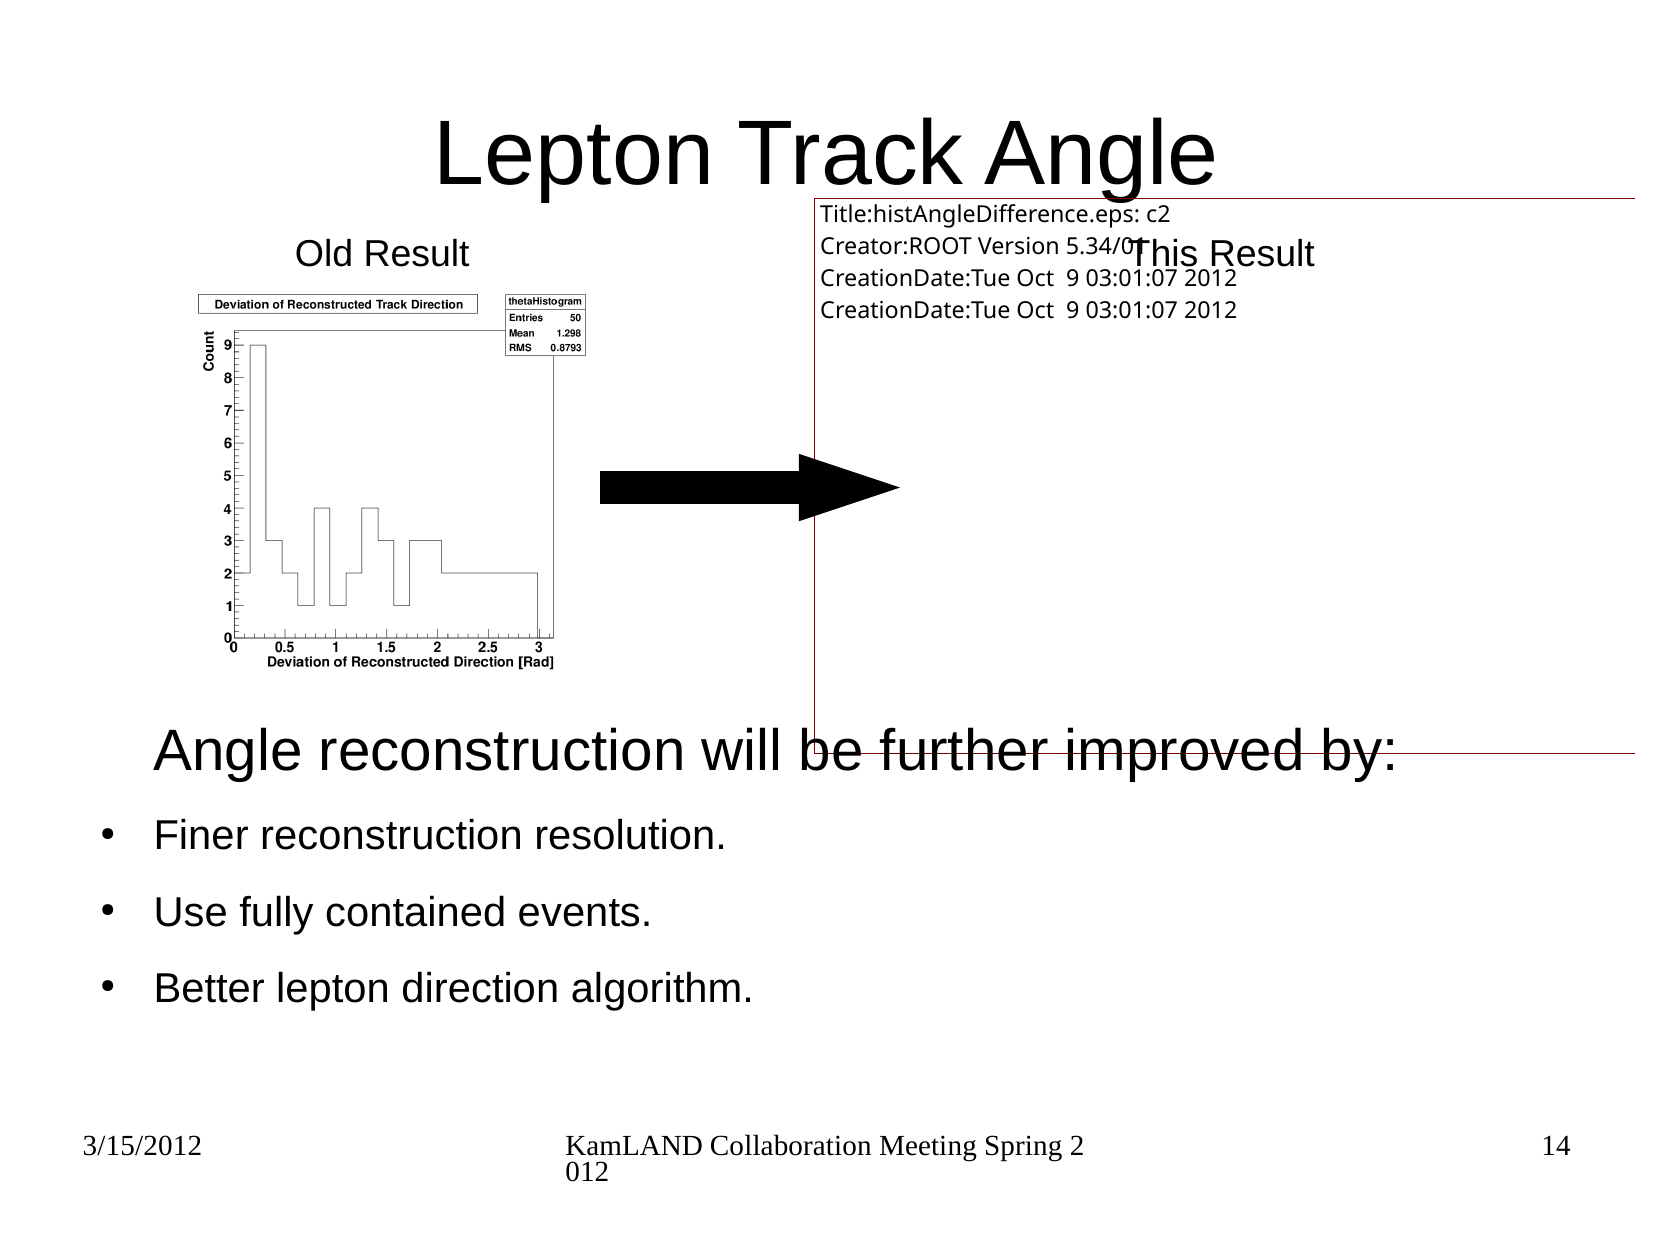

# Lepton Track Angle
Old Result
This Result
Angle reconstruction will be further improved by:
Finer reconstruction resolution.
Use fully contained events.
Better lepton direction algorithm.
3/15/2012
KamLAND Collaboration Meeting Spring 2012
14